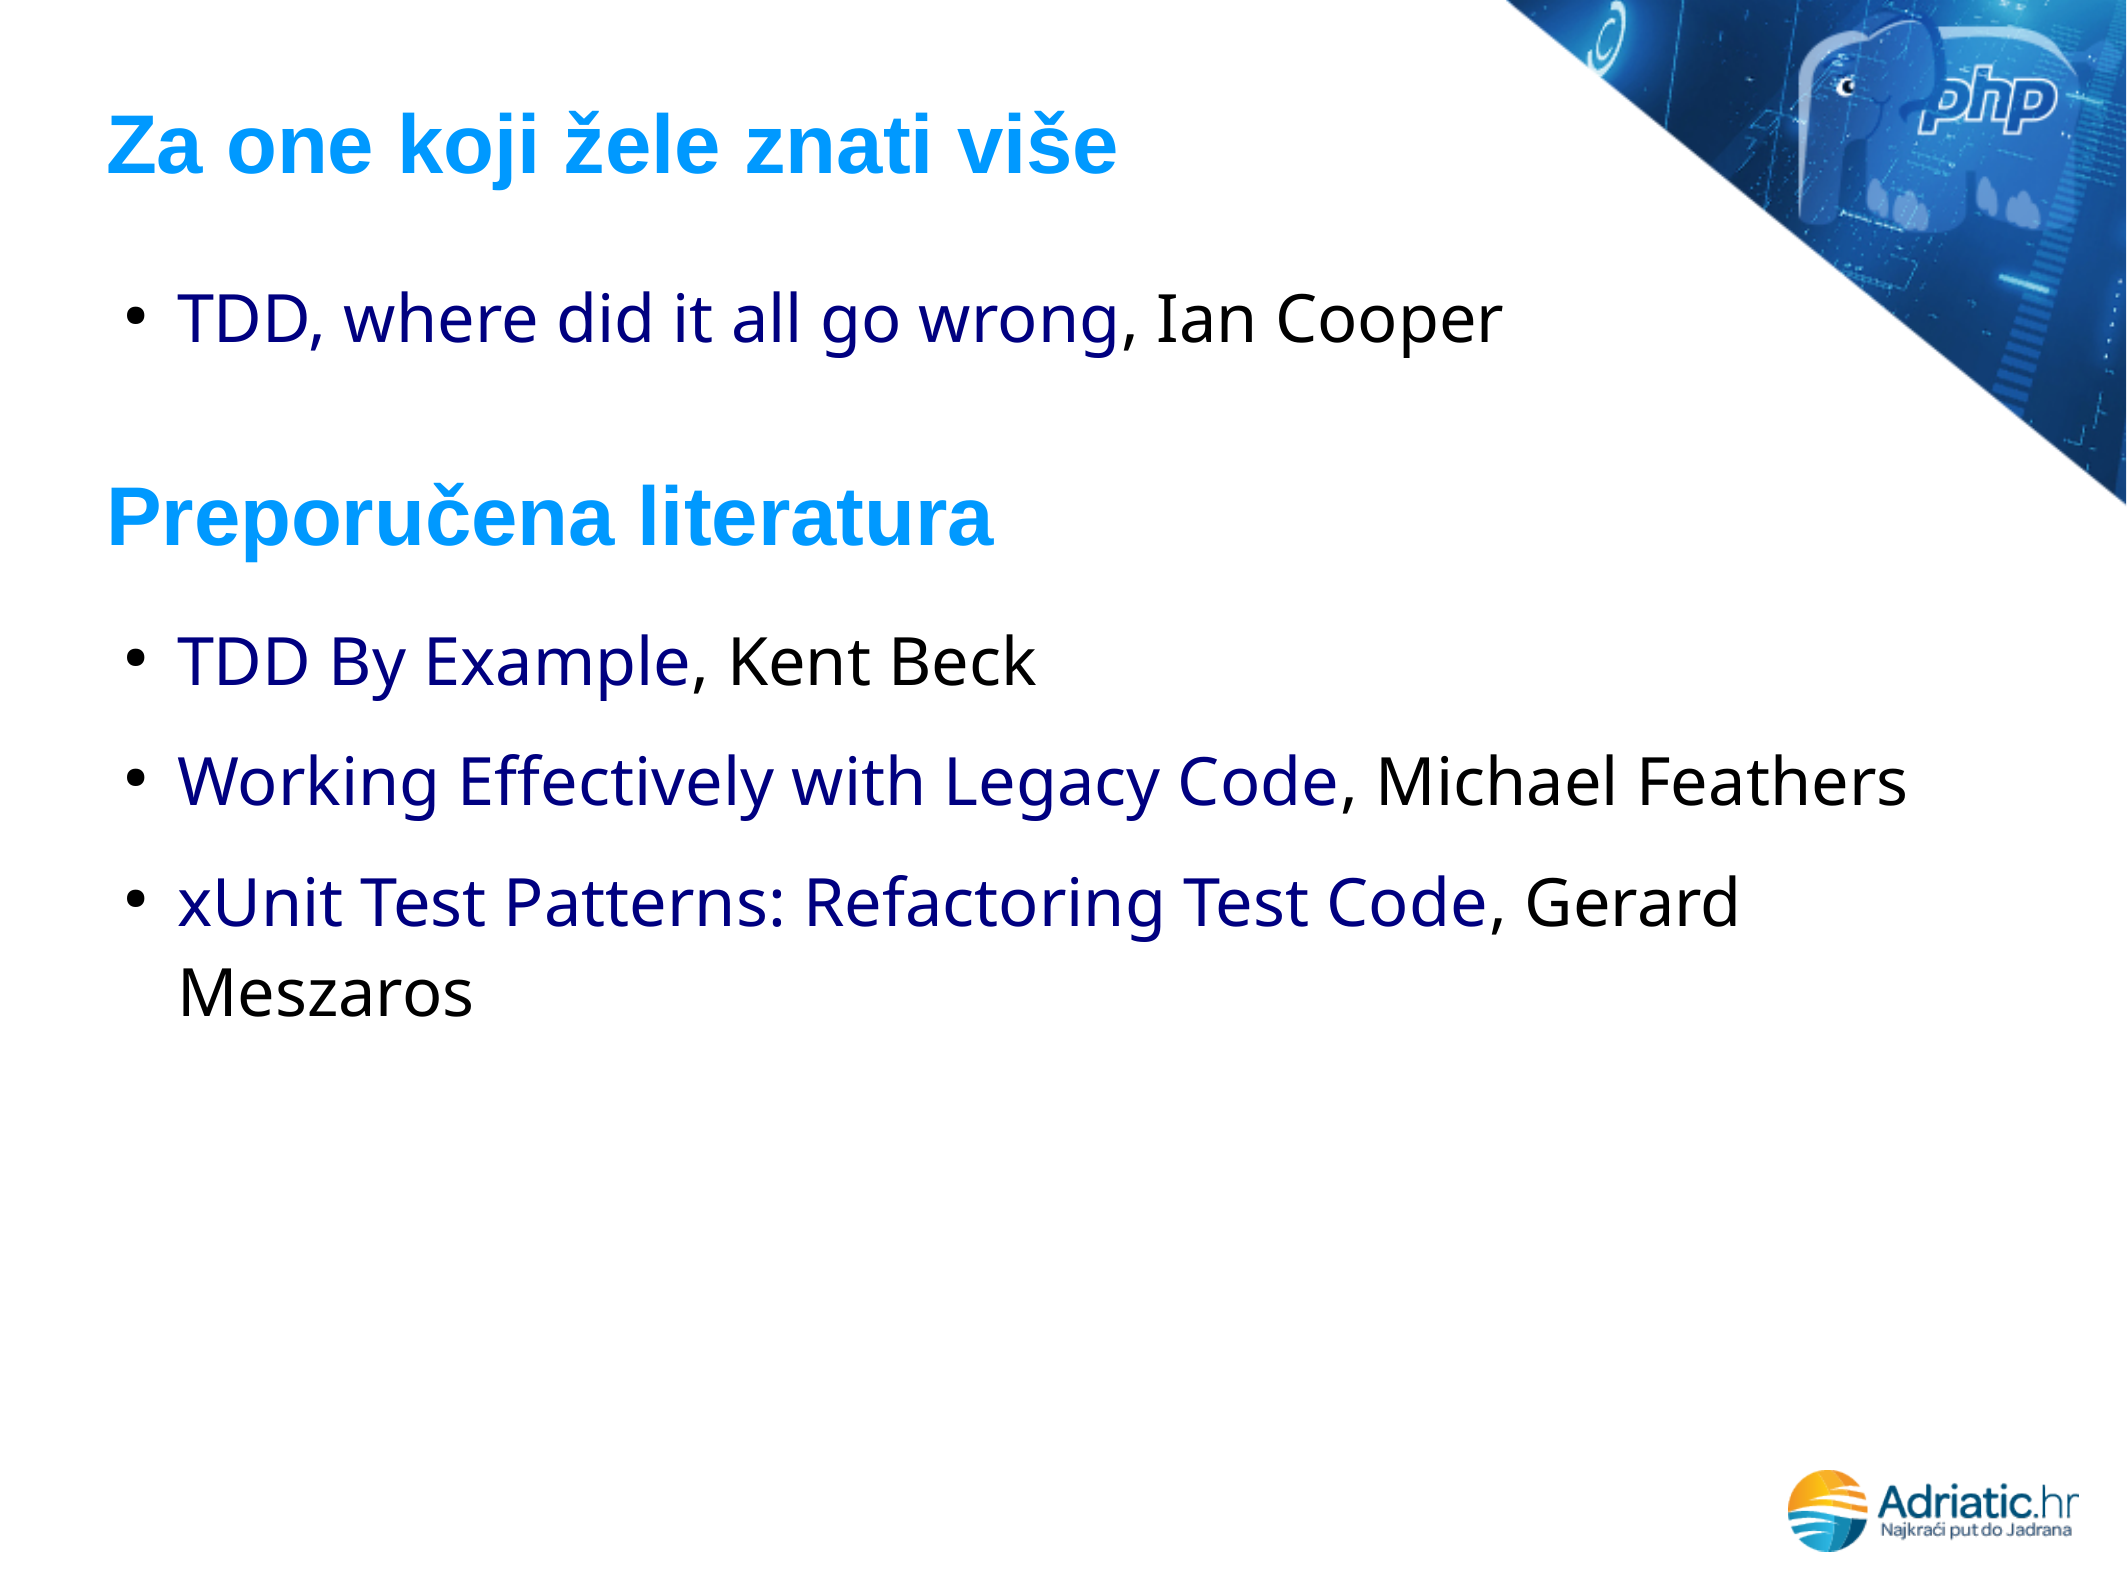

# Za one koji žele znati više
TDD, where did it all go wrong, Ian Cooper
Preporučena literatura
TDD By Example, Kent Beck
Working Effectively with Legacy Code, Michael Feathers
xUnit Test Patterns: Refactoring Test Code, Gerard Meszaros